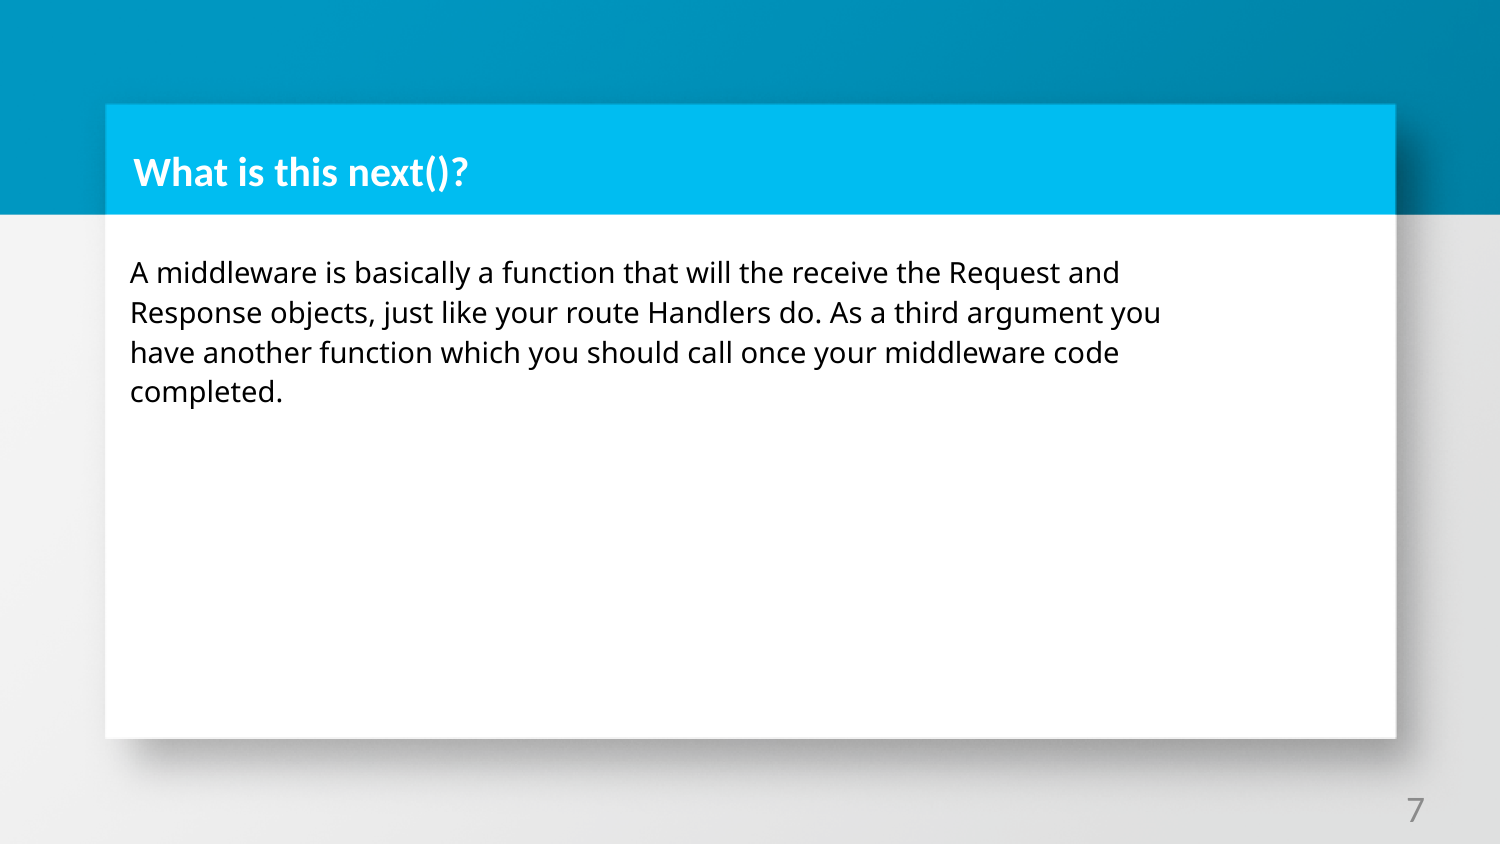

# What is this next()?
A middleware is basically a function that will the receive the Request and Response objects, just like your route Handlers do. As a third argument you have another function which you should call once your middleware code completed.
Naveed Rana
7